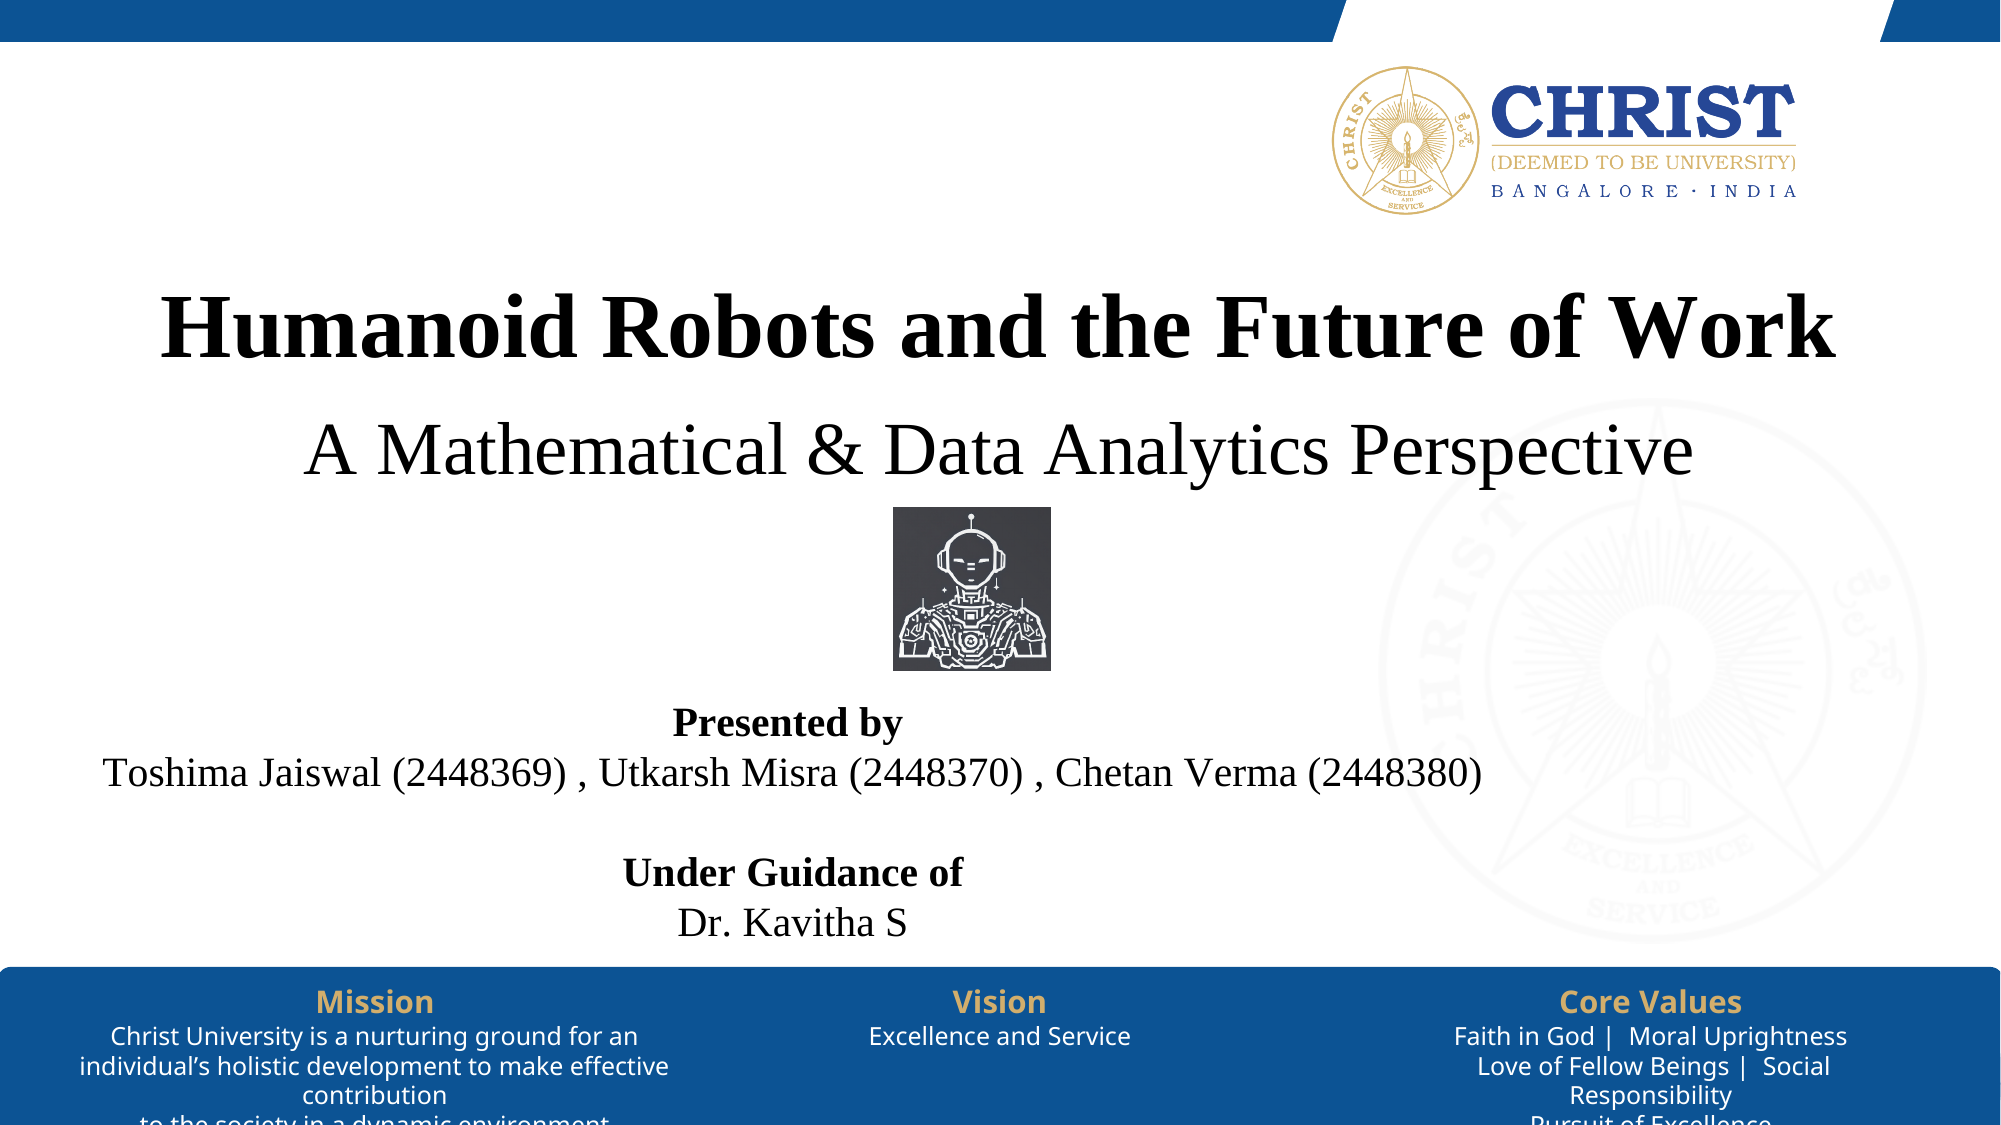

# Humanoid Robots and the Future of Work
A Mathematical & Data Analytics Perspective
Presented by
Toshima Jaiswal (2448369) , Utkarsh Misra (2448370) , Chetan Verma (2448380)
Under Guidance of
Dr. Kavitha S